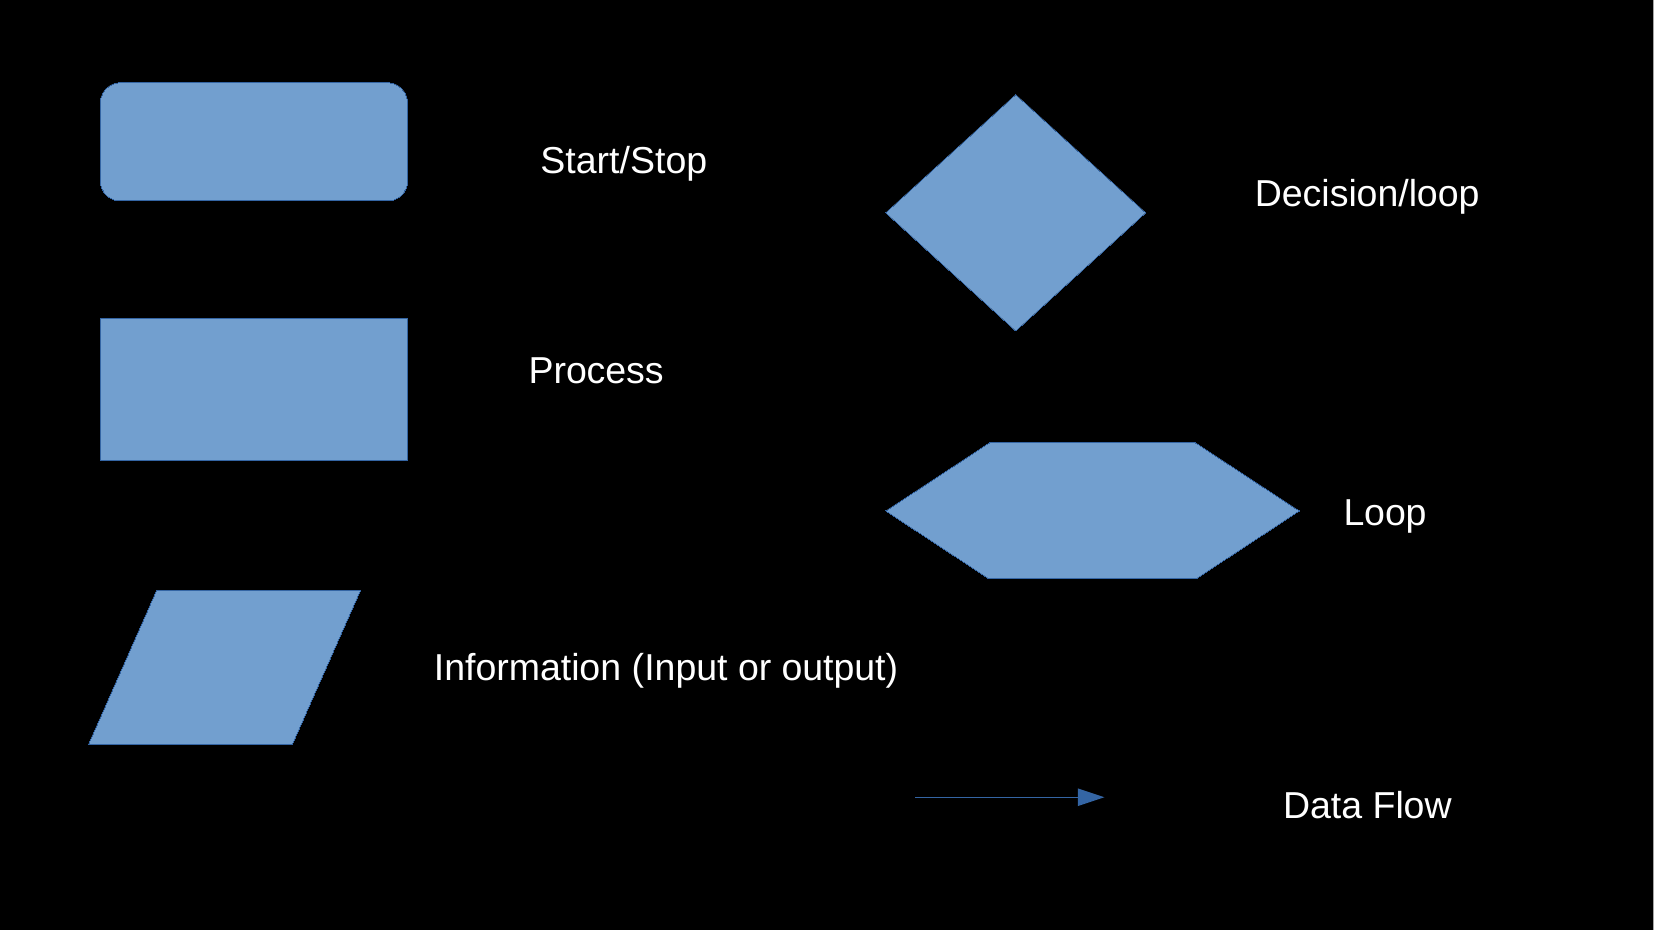

Start/Stop
Decision/loop
Process
Loop
Information (Input or output)
Data Flow